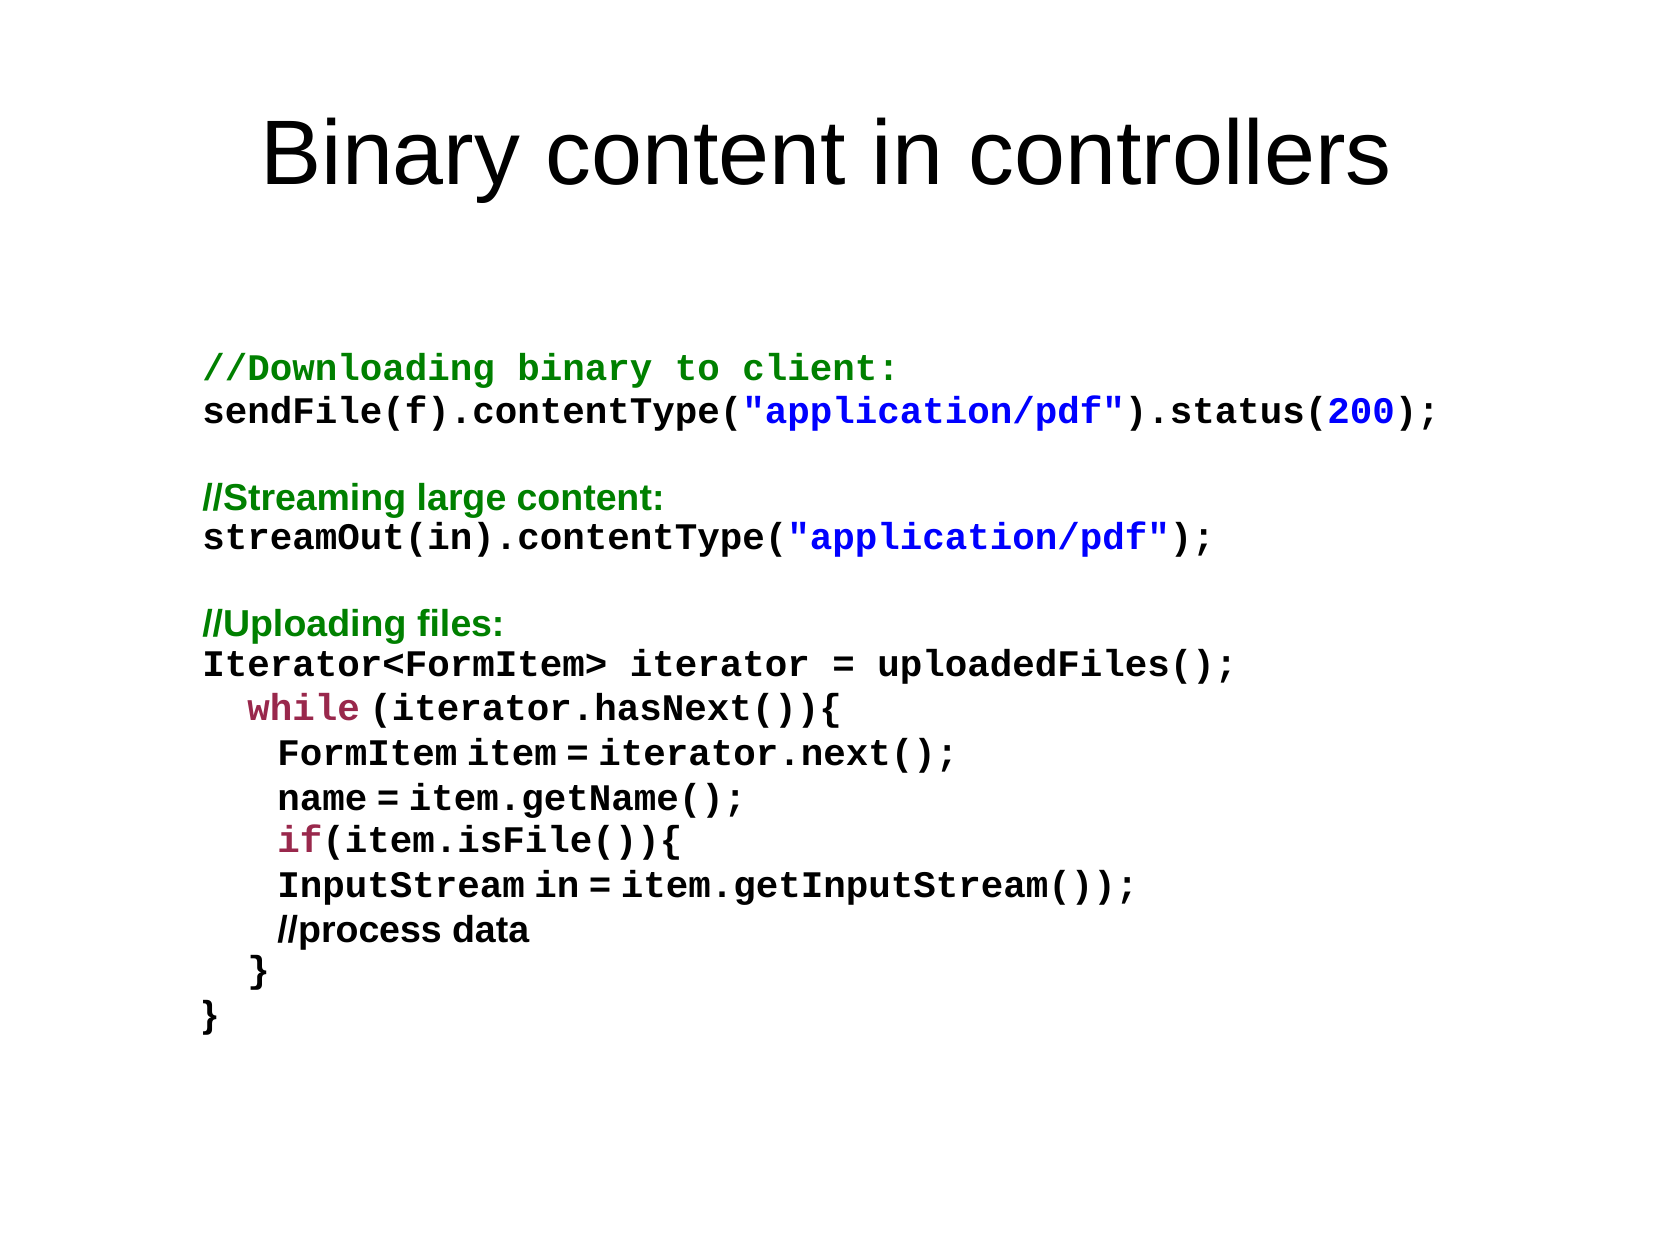

# Binary content in controllers
//Downloading binary to client:
sendFile(f).contentType("application/pdf").status(200);
//Streaming large content:
streamOut(in).contentType("application/pdf");
//Uploading files:
Iterator<FormItem> iterator = uploadedFiles();
 while (iterator.hasNext()){
	FormItem item = iterator.next();
	name = item.getName();
	if(item.isFile()){
	InputStream in = item.getInputStream());
	//process data
 }
}